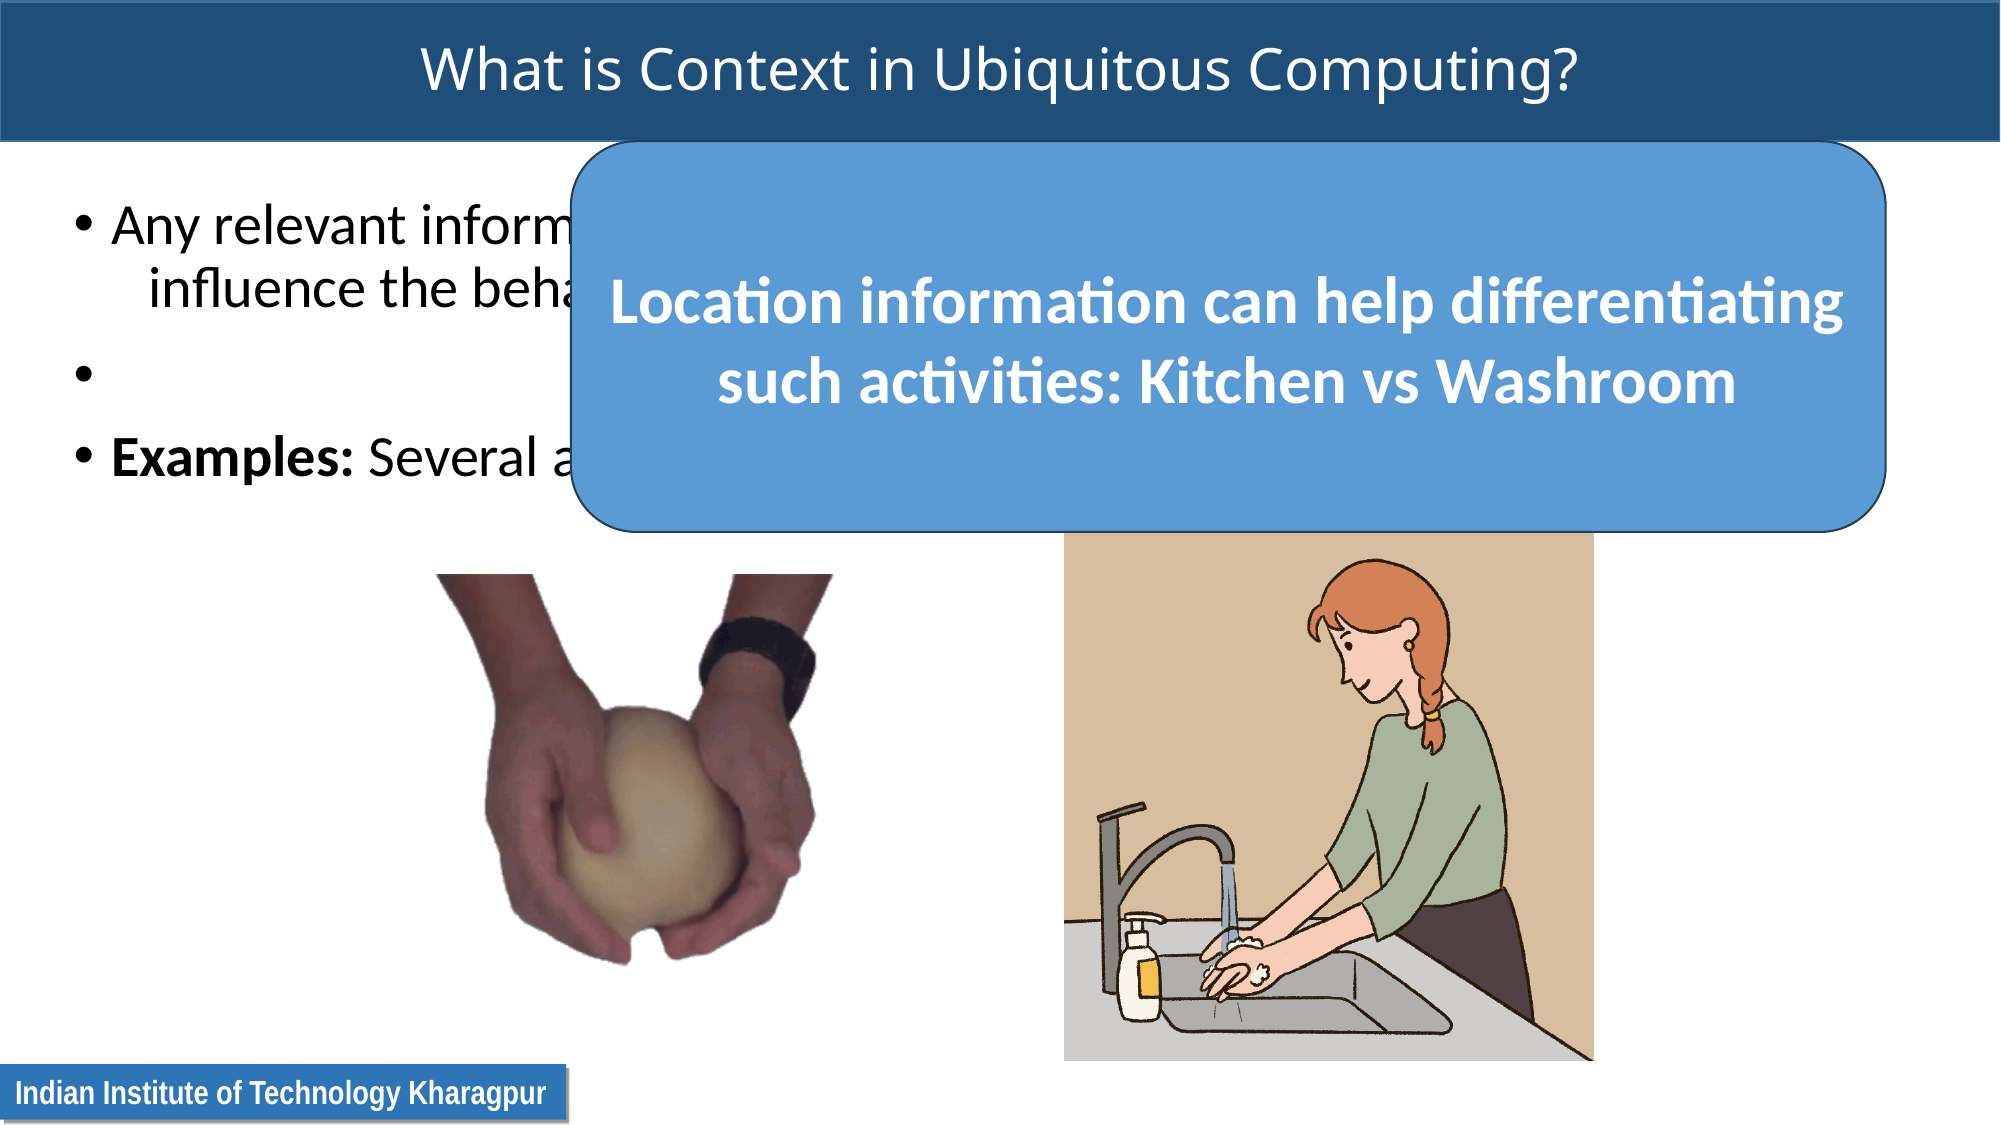

What is Context in Ubiquitous Computing?
Location information can help differentiating such activities: Kitchen vs Washroom
# Any relevant information about the environment, user, or device that can influence the behavior of an application or system
Examples: Several activities have similar patterns